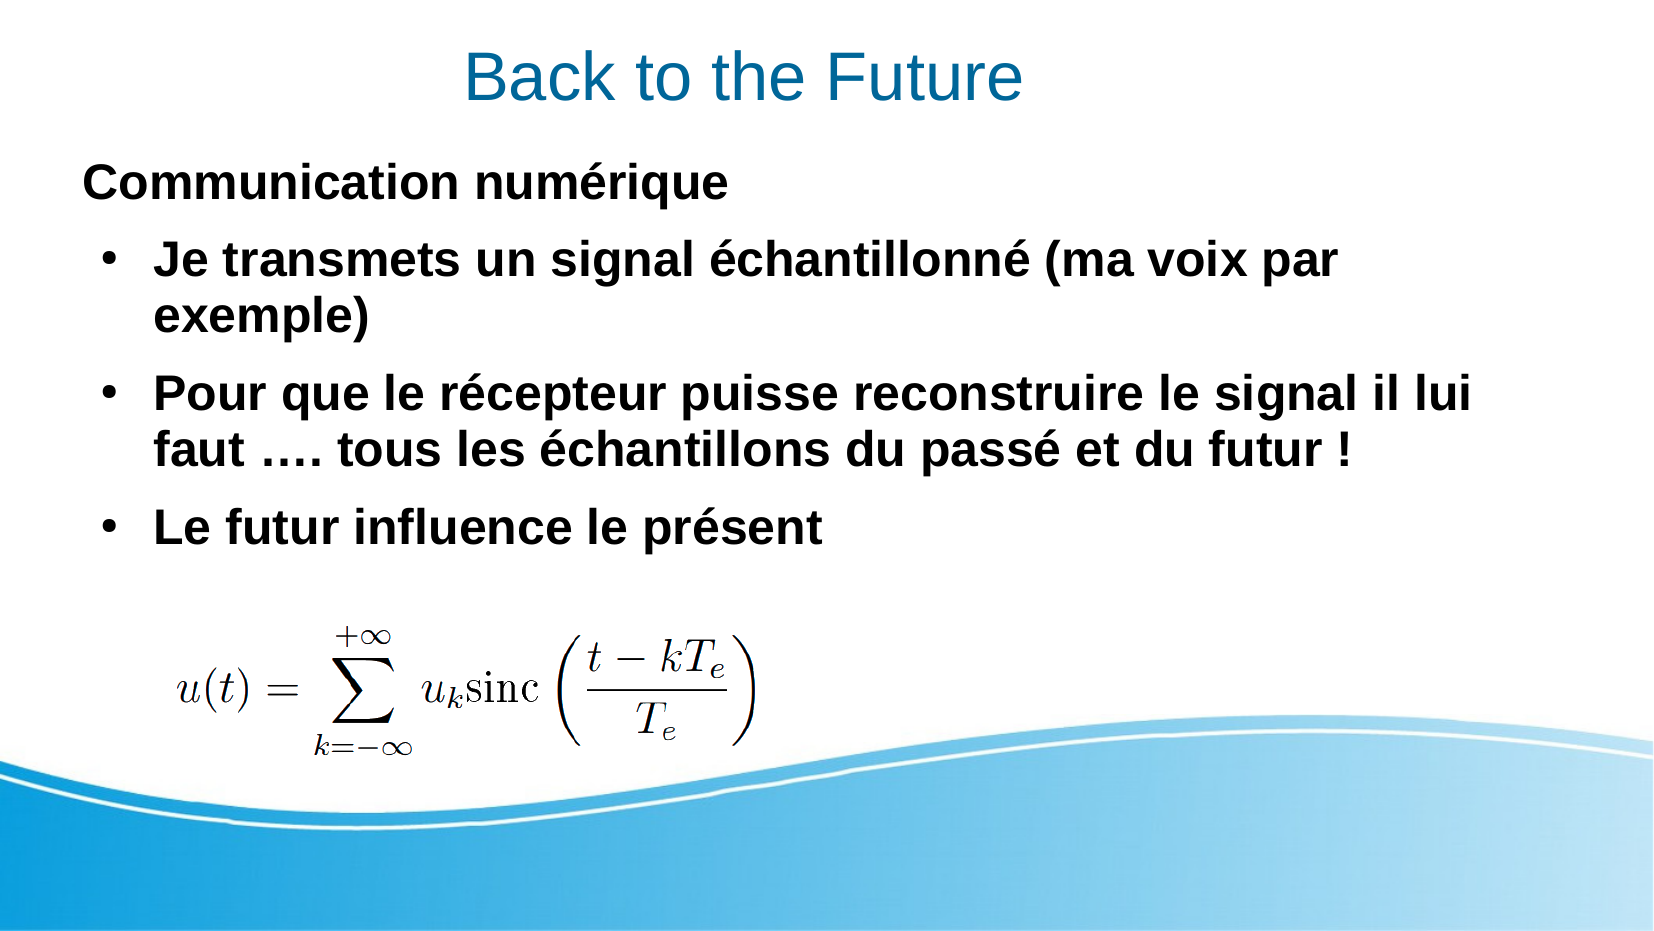

# Back to the Future
Communication numérique
Je transmets un signal échantillonné (ma voix par exemple)
Pour que le récepteur puisse reconstruire le signal il lui faut …. tous les échantillons du passé et du futur !
Le futur influence le présent